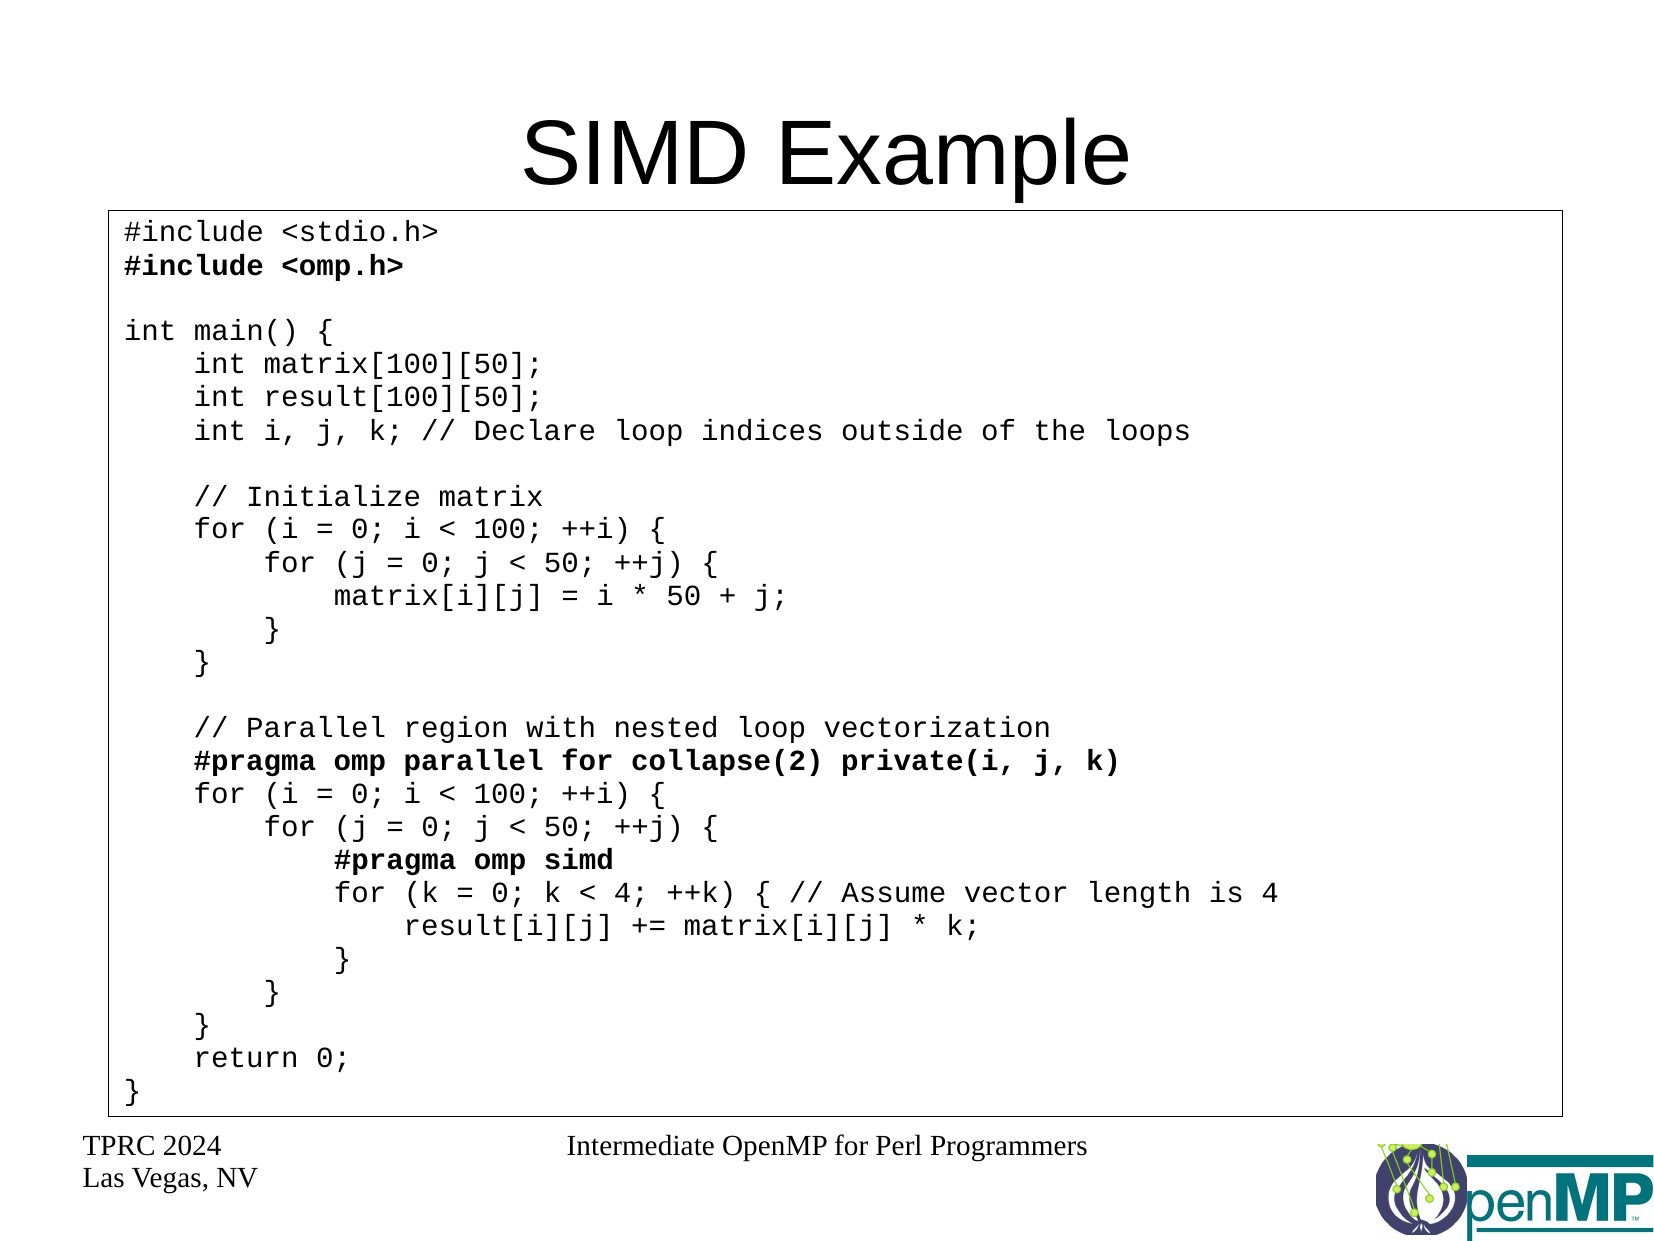

# SIMD Example
#include <stdio.h>
#include <omp.h>
int main() {
 int matrix[100][50];
 int result[100][50];
 int i, j, k; // Declare loop indices outside of the loops
 // Initialize matrix
 for (i = 0; i < 100; ++i) {
 for (j = 0; j < 50; ++j) {
 matrix[i][j] = i * 50 + j;
 }
 }
 // Parallel region with nested loop vectorization
 #pragma omp parallel for collapse(2) private(i, j, k)
 for (i = 0; i < 100; ++i) {
 for (j = 0; j < 50; ++j) {
 #pragma omp simd
 for (k = 0; k < 4; ++k) { // Assume vector length is 4
 result[i][j] += matrix[i][j] * k;
 }
 }
 }
 return 0;
}